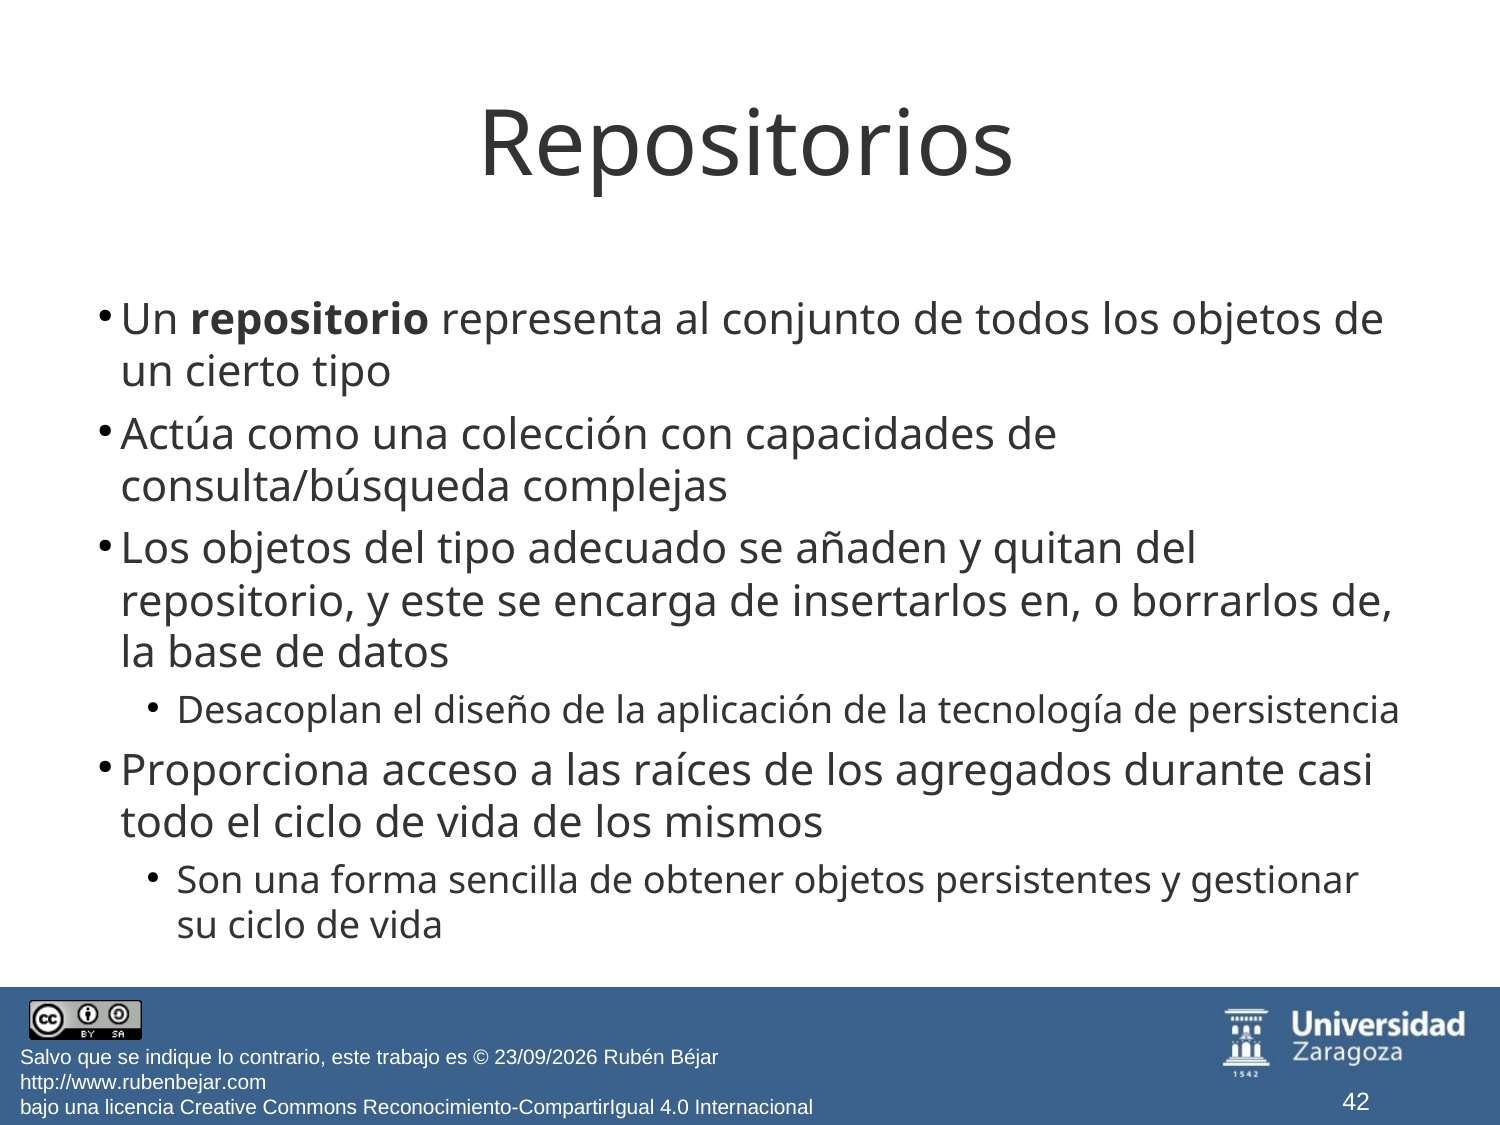

# Repositorios
Un repositorio representa al conjunto de todos los objetos de un cierto tipo
Actúa como una colección con capacidades de consulta/búsqueda complejas
Los objetos del tipo adecuado se añaden y quitan del repositorio, y este se encarga de insertarlos en, o borrarlos de, la base de datos
Desacoplan el diseño de la aplicación de la tecnología de persistencia
Proporciona acceso a las raíces de los agregados durante casi todo el ciclo de vida de los mismos
Son una forma sencilla de obtener objetos persistentes y gestionar su ciclo de vida